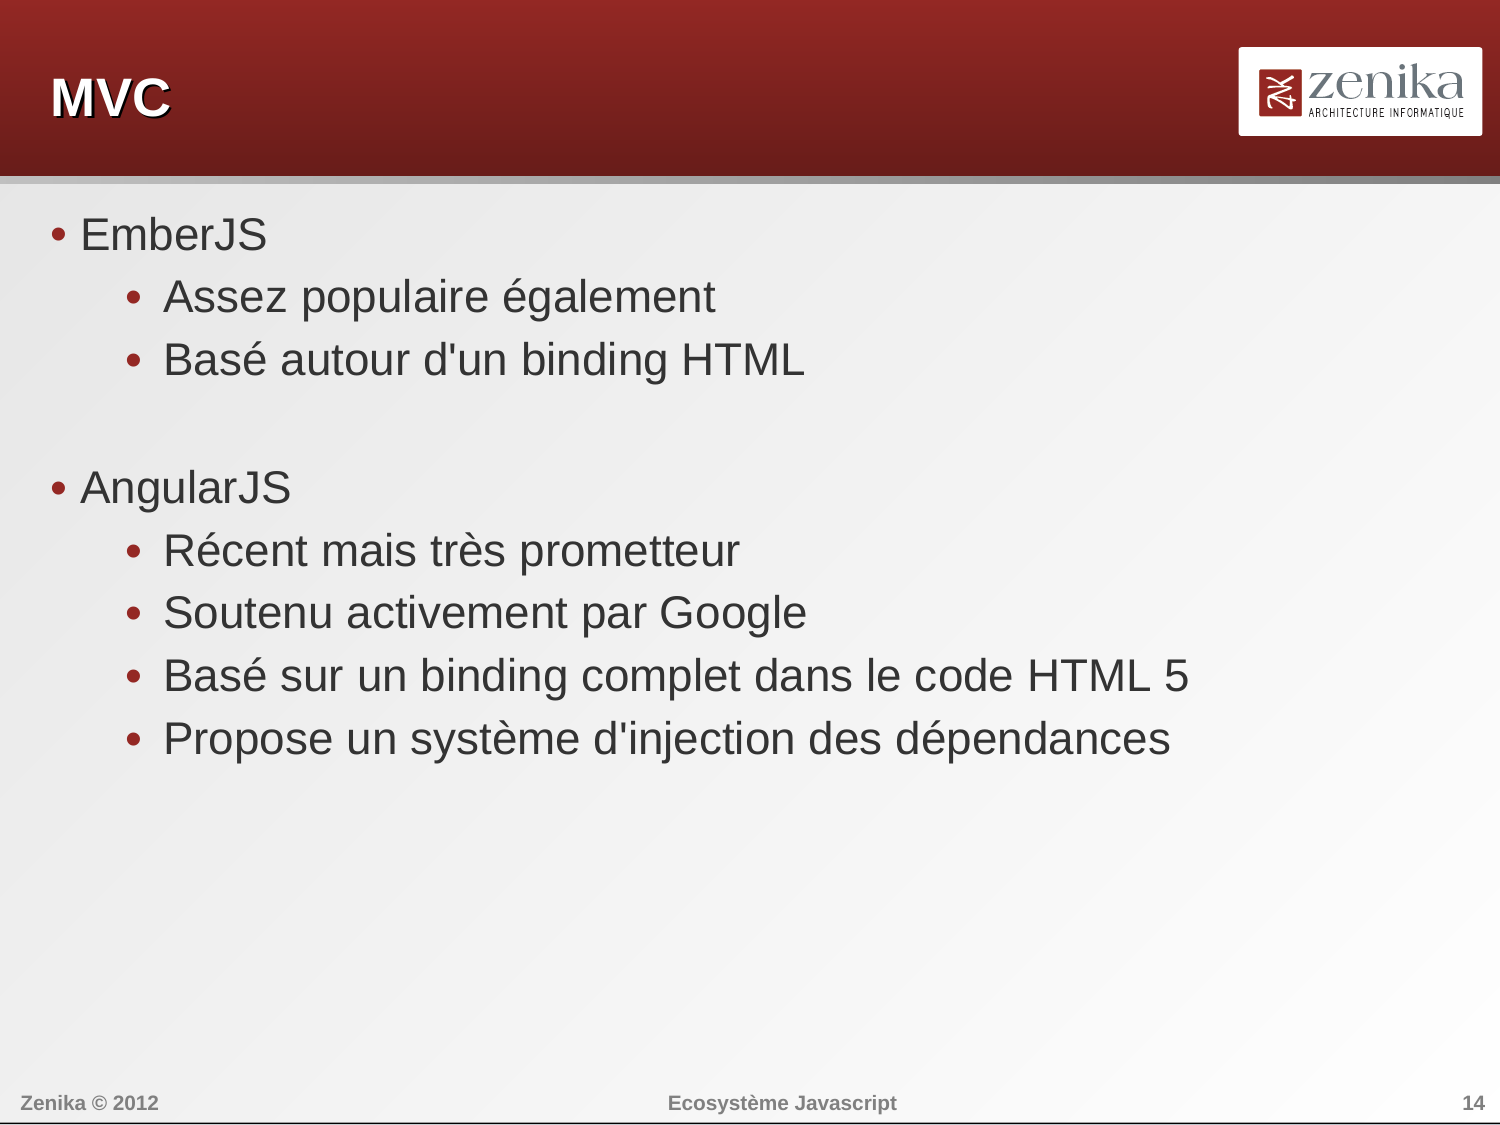

# MVC
 EmberJS
Assez populaire également
Basé autour d'un binding HTML
 AngularJS
Récent mais très prometteur
Soutenu activement par Google
Basé sur un binding complet dans le code HTML 5
Propose un système d'injection des dépendances